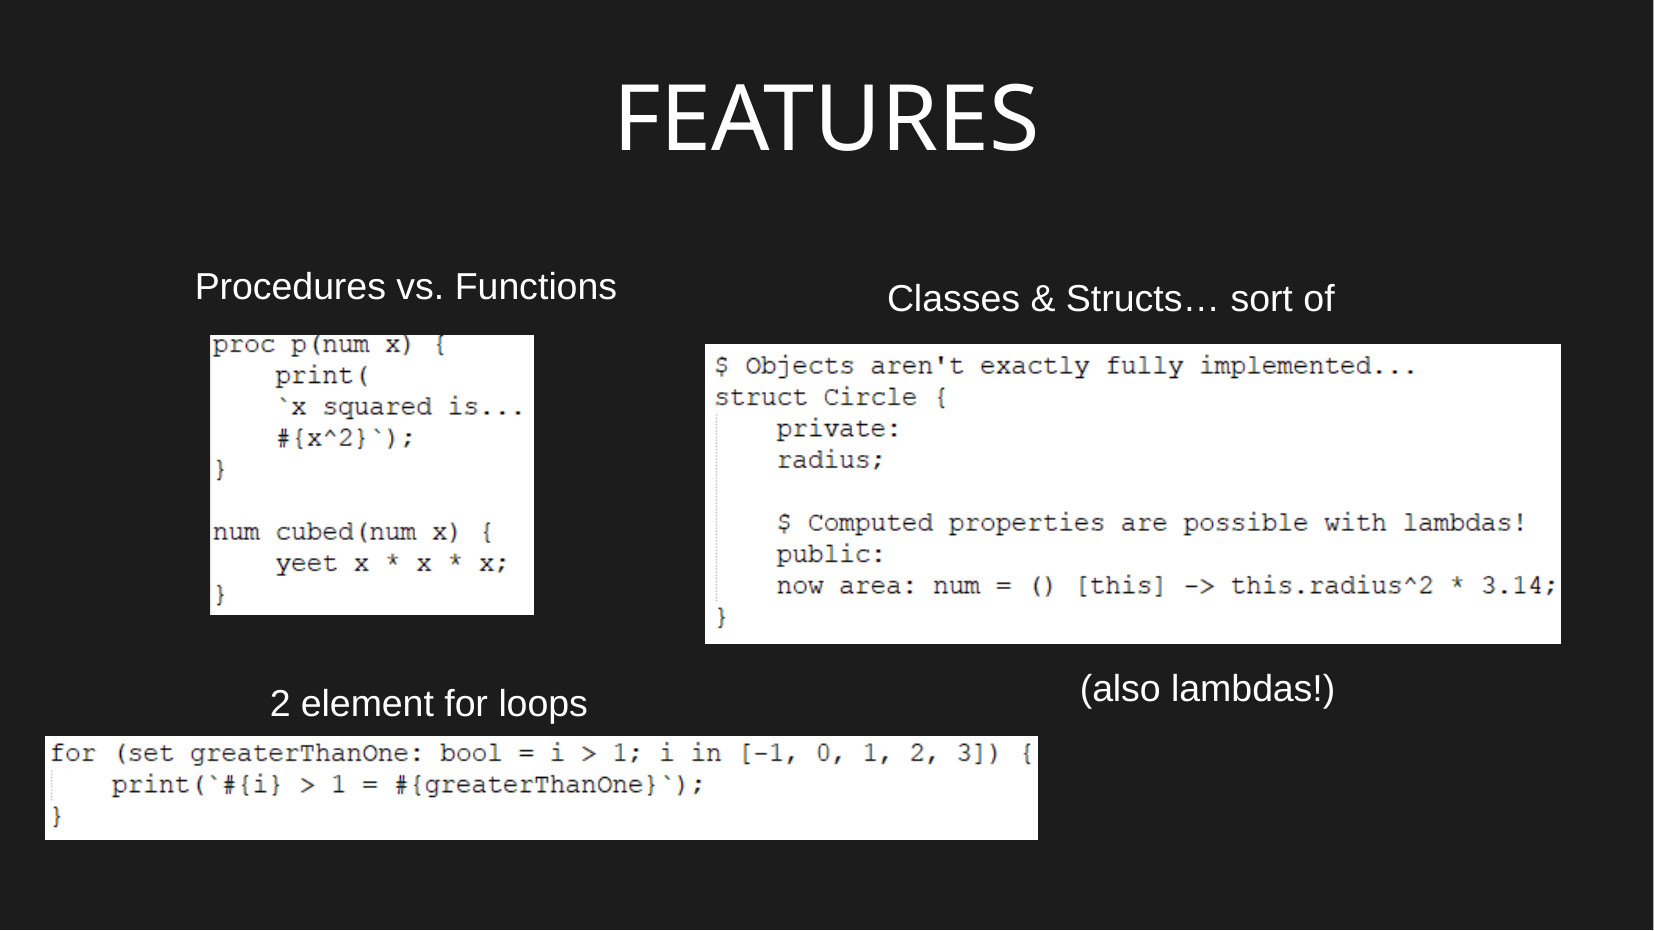

# FEATURES
Procedures vs. Functions
Classes & Structs… sort of
(also lambdas!)
2 element for loops